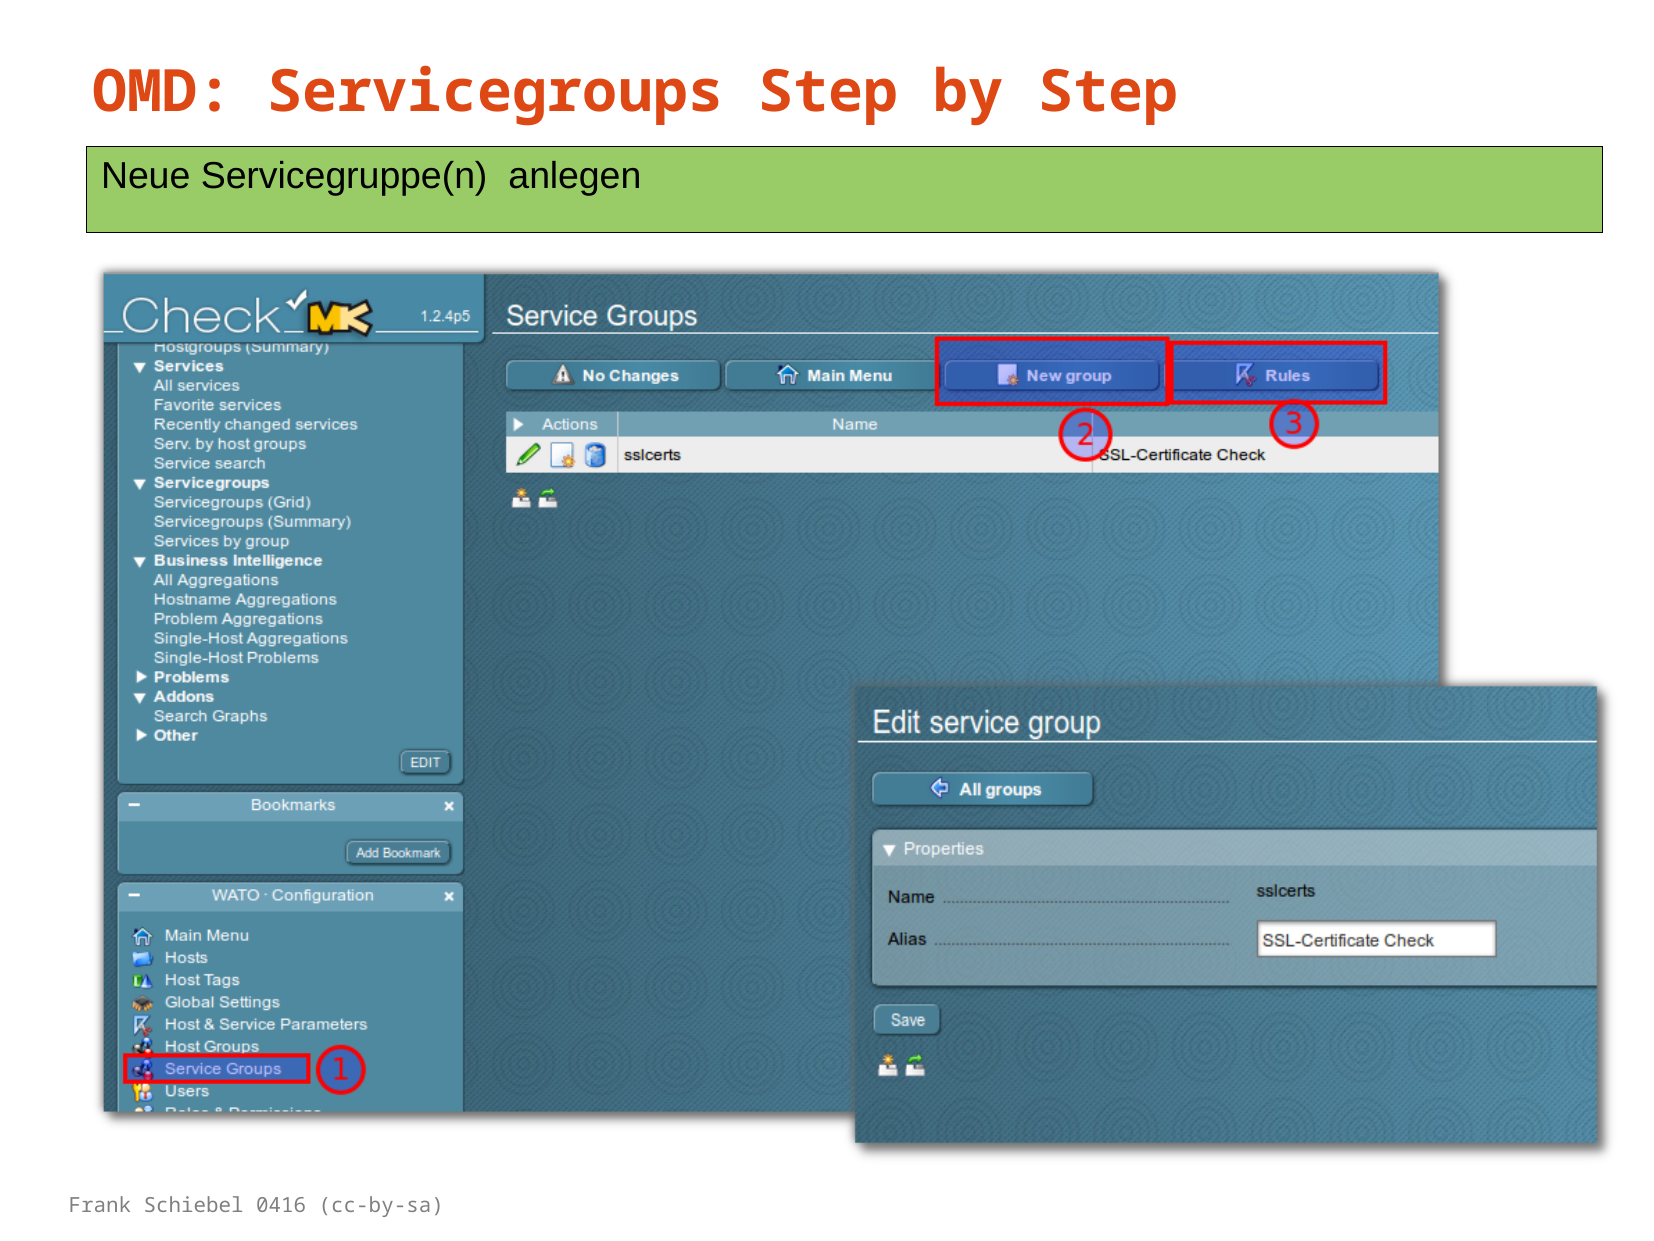

OMD: Servicegroups Step by Step
Neue Servicegruppe(n) anlegen